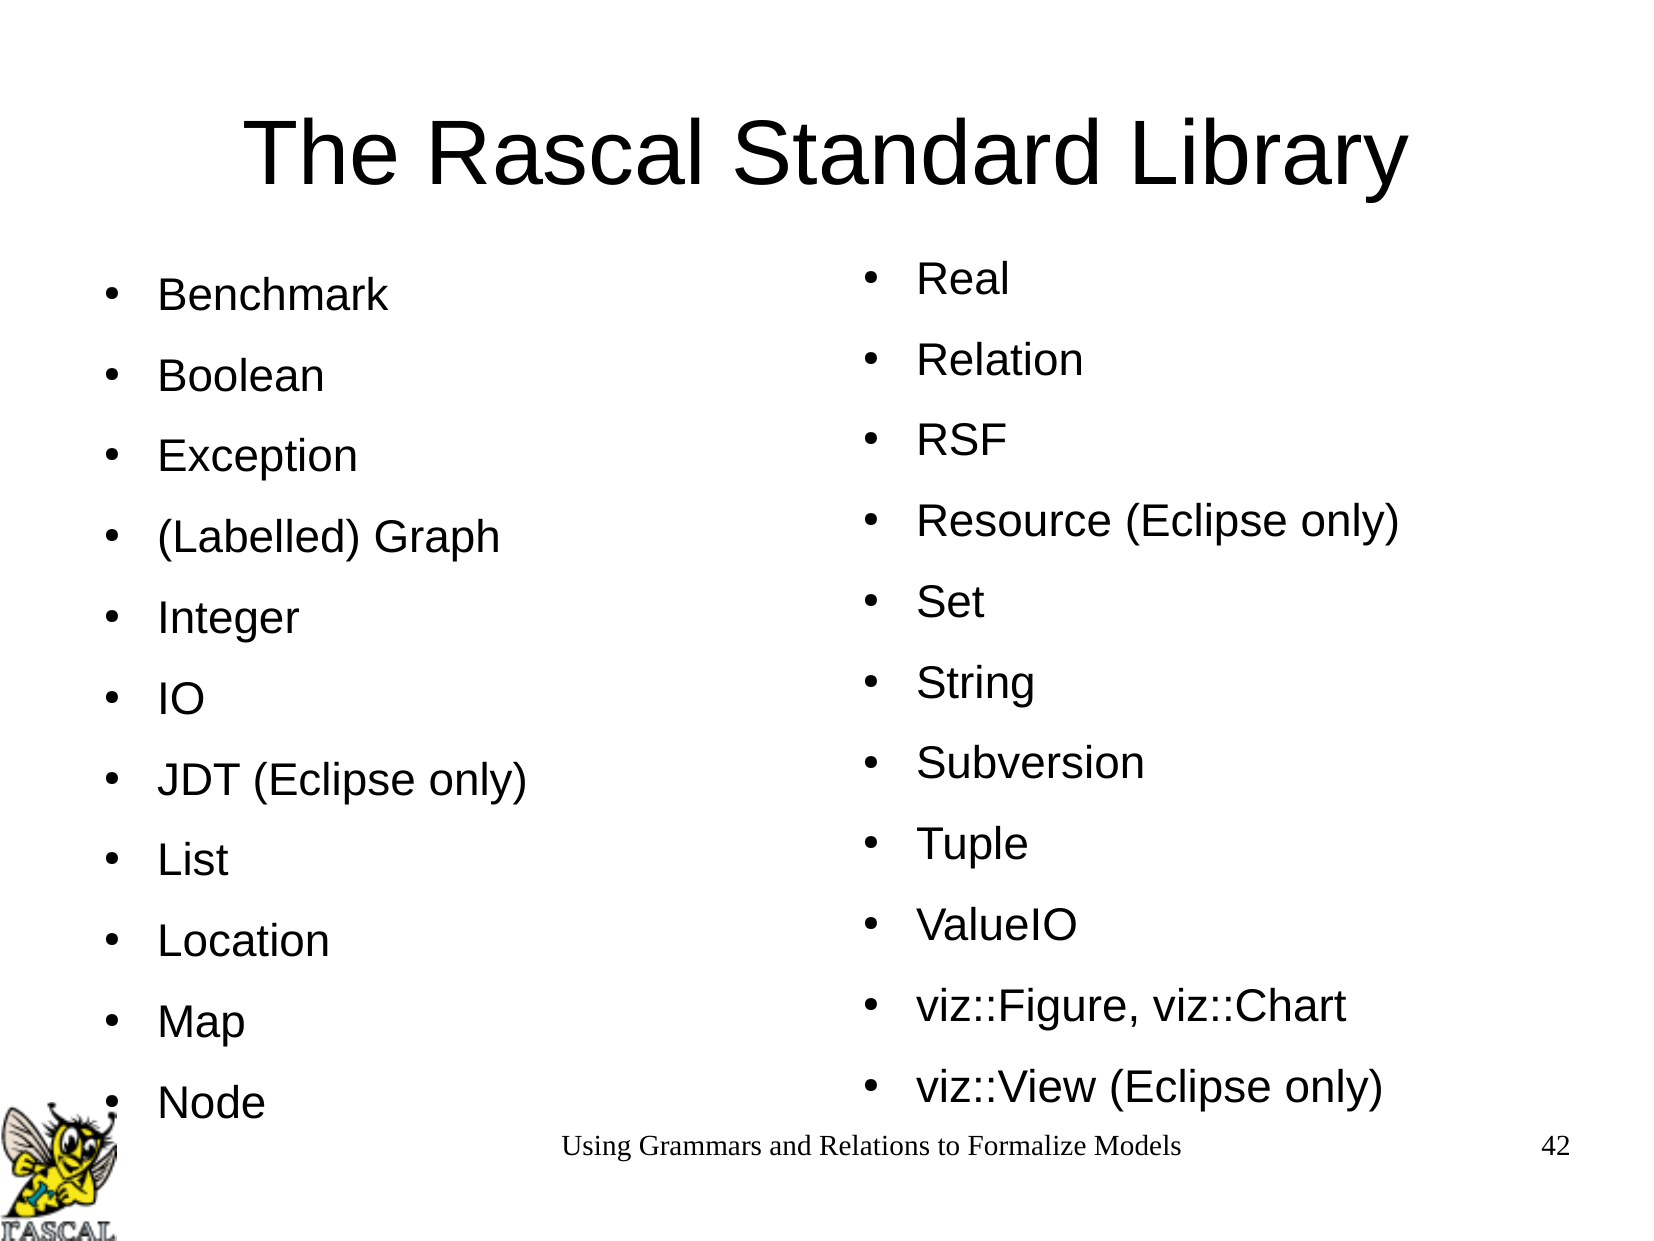

# The Rascal Standard Library
Real
Relation
RSF
Resource (Eclipse only)
Set
String
Subversion
Tuple
ValueIO
viz::Figure, viz::Chart
viz::View (Eclipse only)
Benchmark
Boolean
Exception
(Labelled) Graph
Integer
IO
JDT (Eclipse only)
List
Location
Map
Node
42